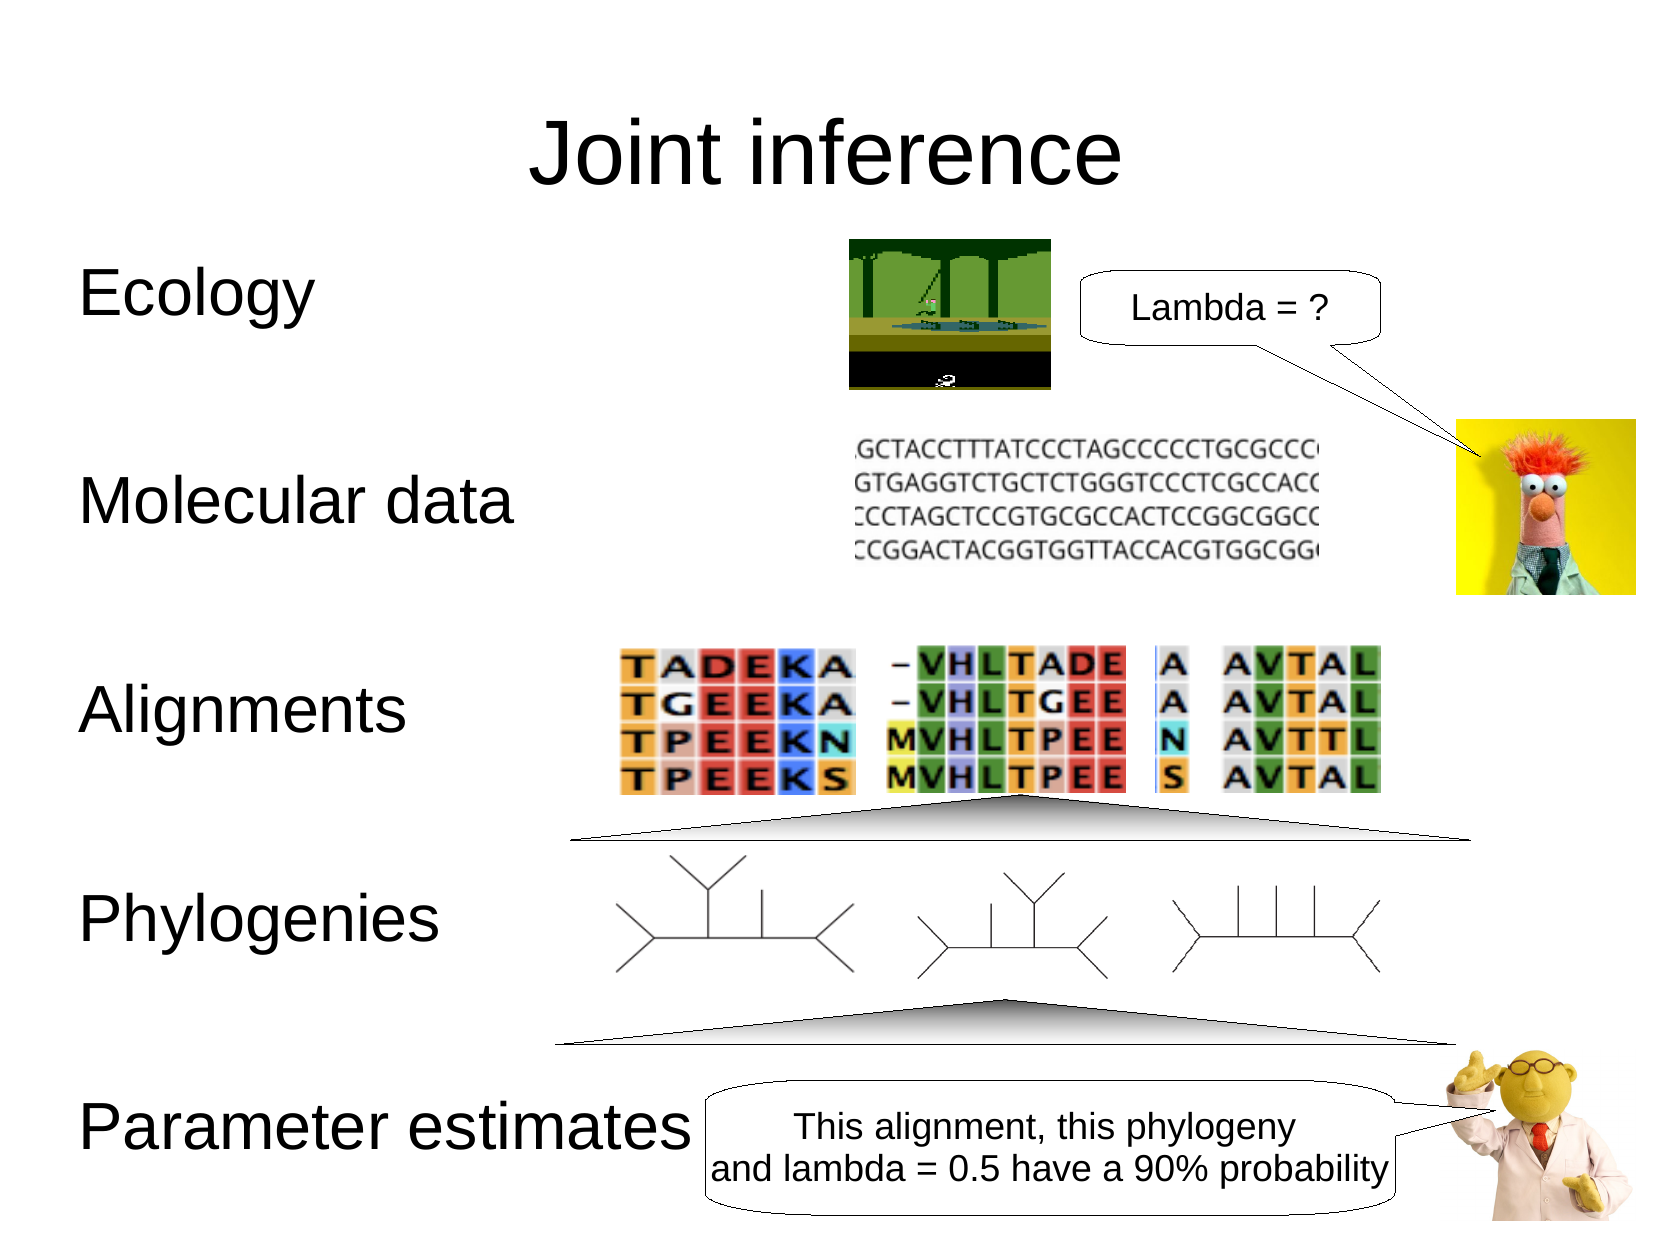

Joint inference
# Ecology
Molecular data
Alignments
Phylogenies
Parameter estimates
Lambda = ?
This alignment, this phylogeny
and lambda = 0.5 have a 90% probability